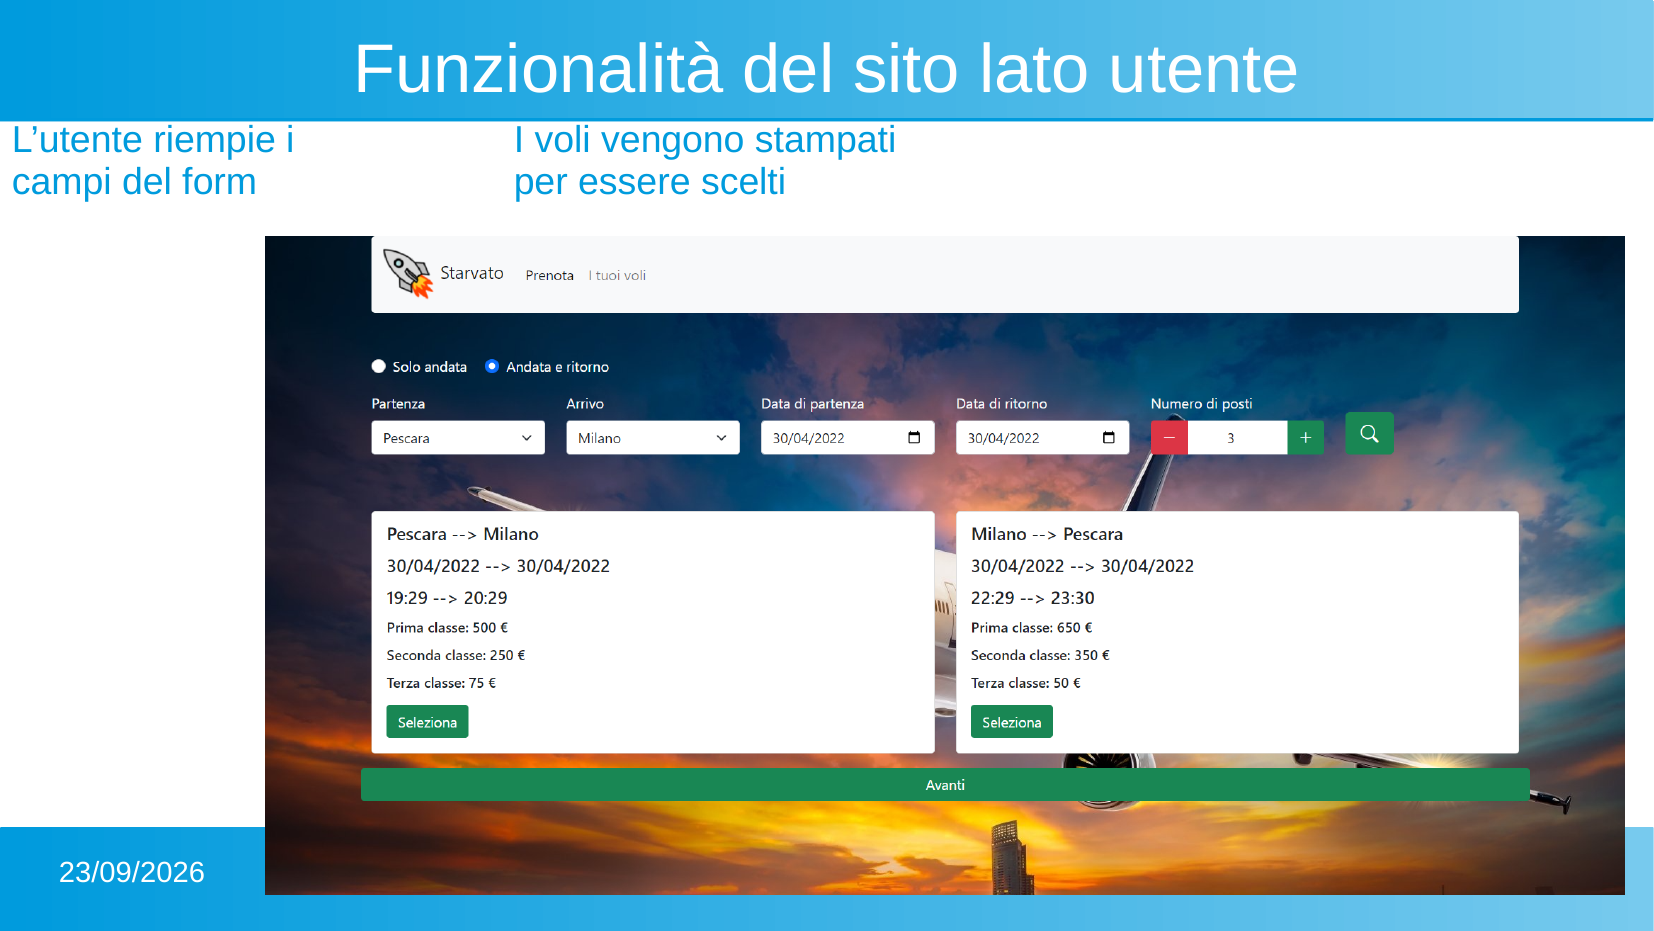

# Funzionalità del sito lato utente
L’utente riempie i campi del form
I voli vengono stampati per essere scelti
3